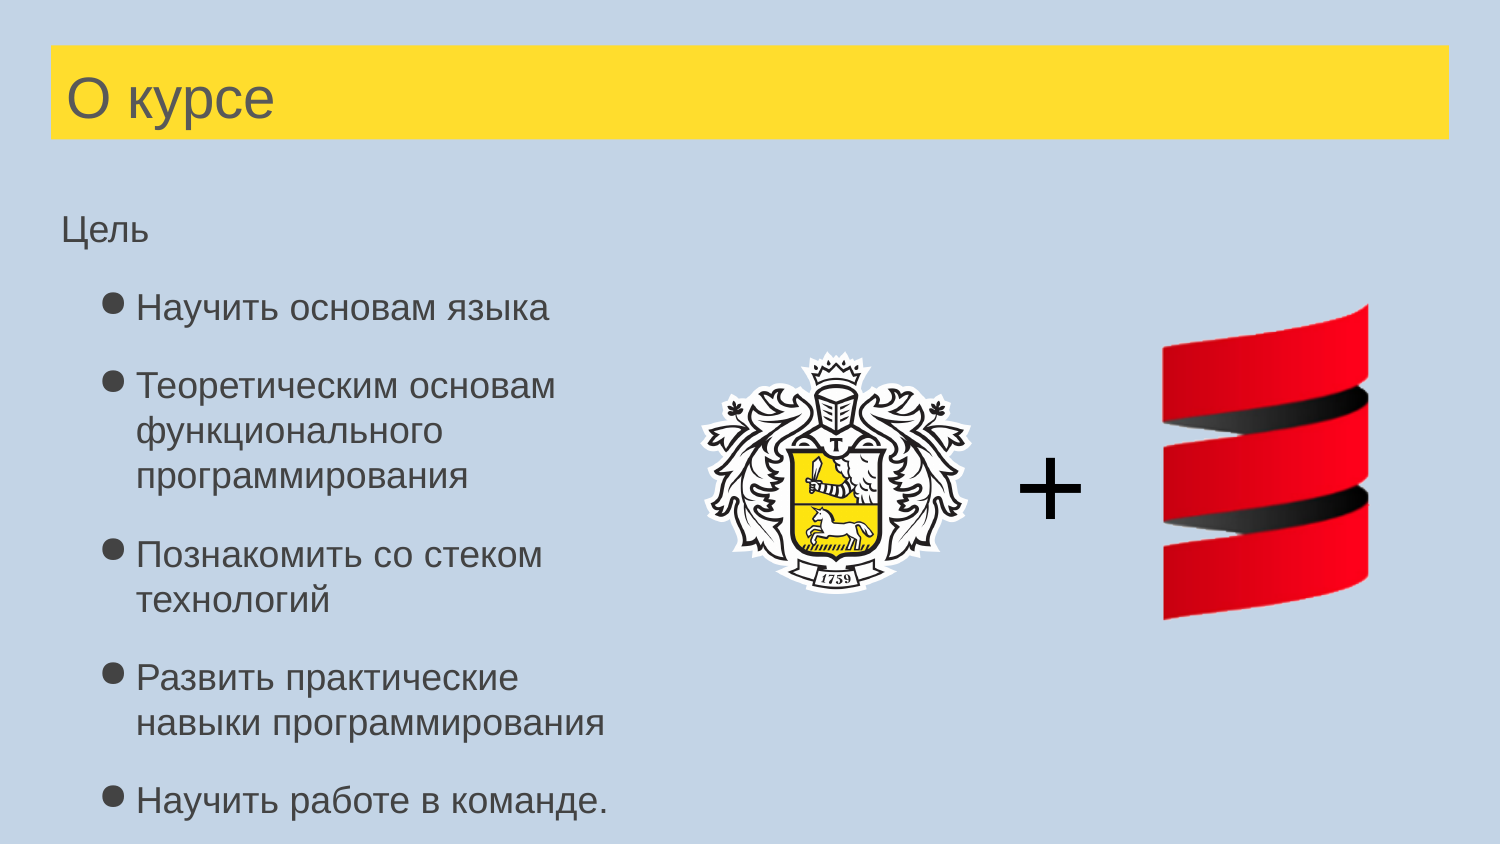

# О курсе
Цель
Научить основам языка
Теоретическим основам функционального программирования
Познакомить со стеком технологий
Развить практические навыки программирования
Научить работе в команде.
+